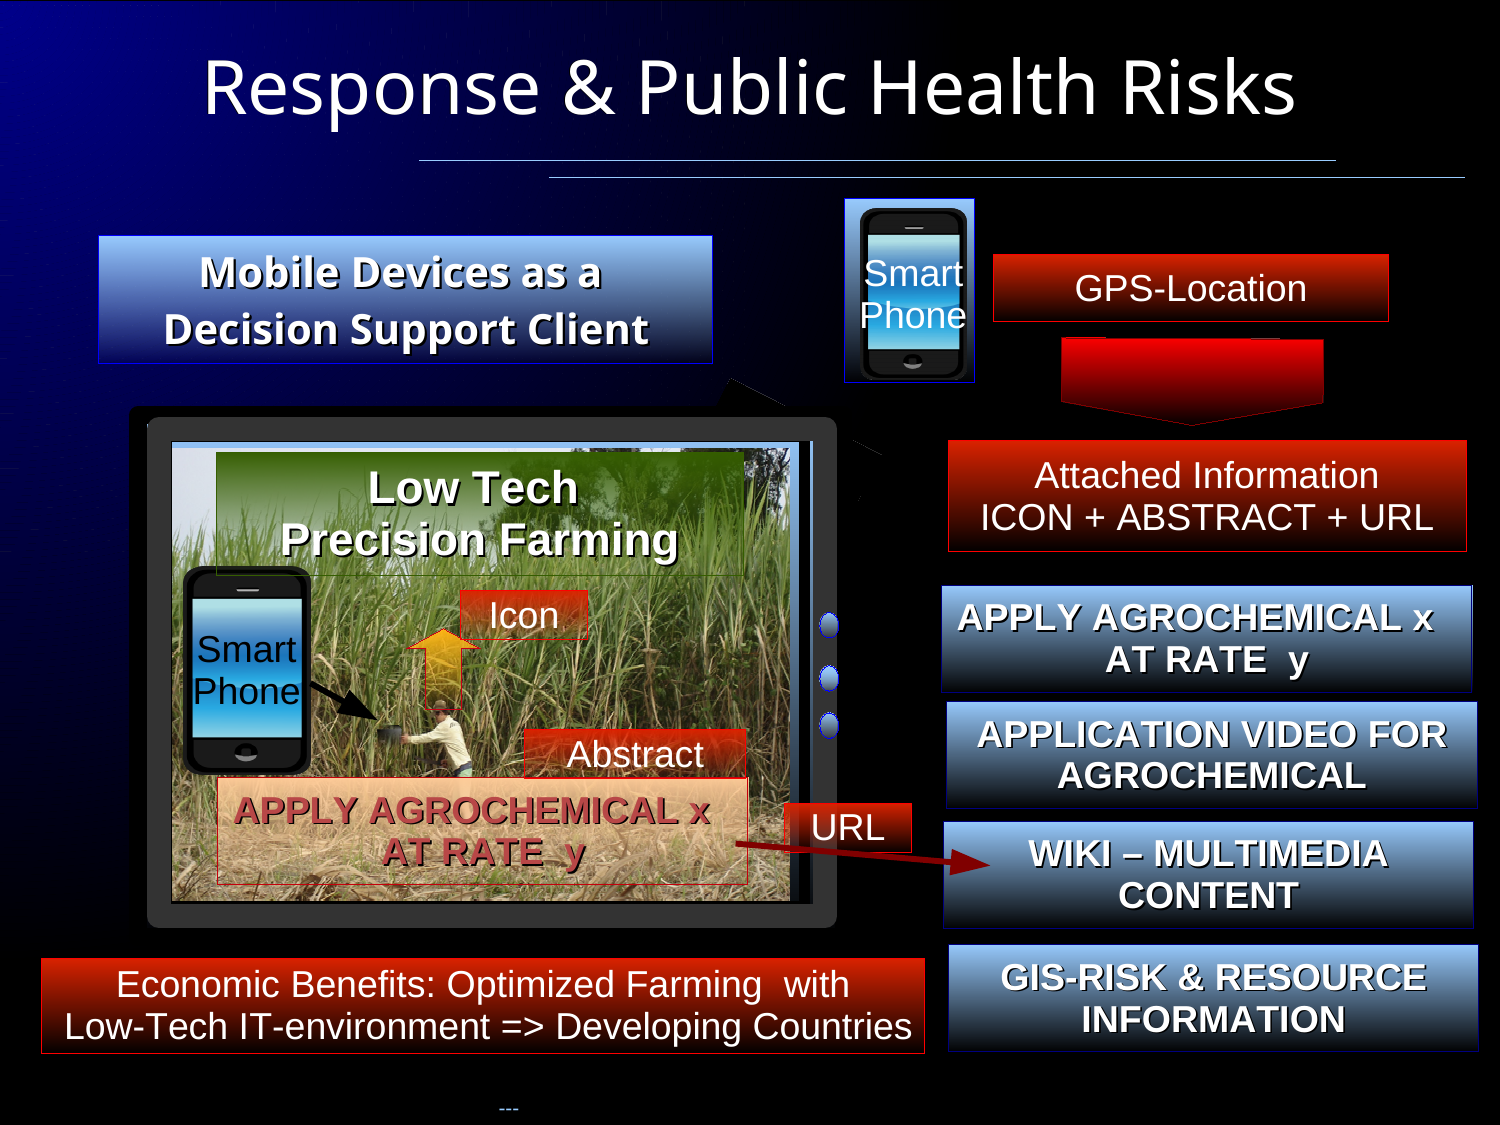

# Response & Public Health Risks
Smart
Phone
Mobile Devices as a
Decision Support Client
GPS-Location
Attached Information
ICON + ABSTRACT + URL
Low Tech
Precision Farming
Smart
Phone
APPLY AGROCHEMICAL x
AT RATE y
Icon
APPLICATION VIDEO FOR
AGROCHEMICAL
Decision
support
Abstract
APPLY AGROCHEMICAL x
AT RATE y
URL
WIKI – MULTIMEDIA
CONTENT
GIS-RISK & RESOURCE
INFORMATION
Economic Benefits: Optimized Farming with
 Low-Tech IT-environment => Developing Countries